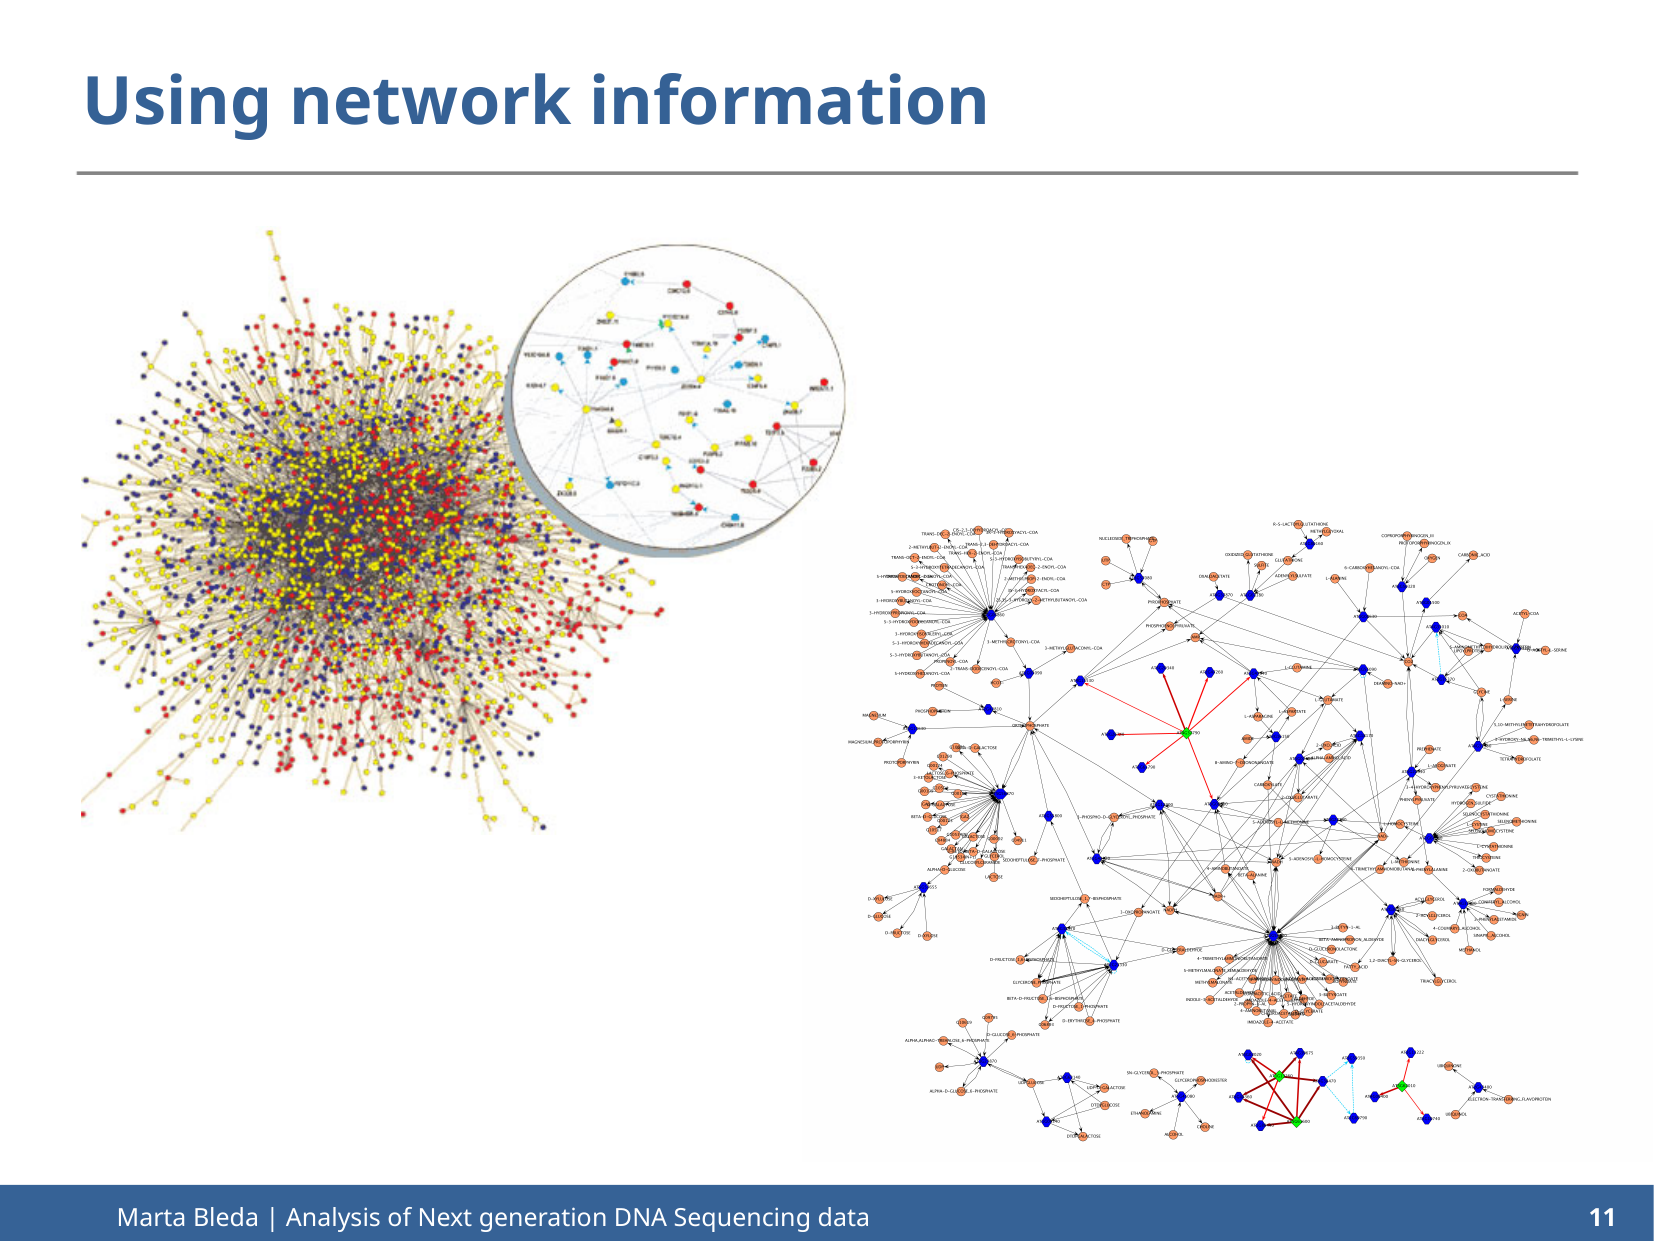

# Using network information
Marta Bleda | Analysis of Next generation DNA Sequencing data
11